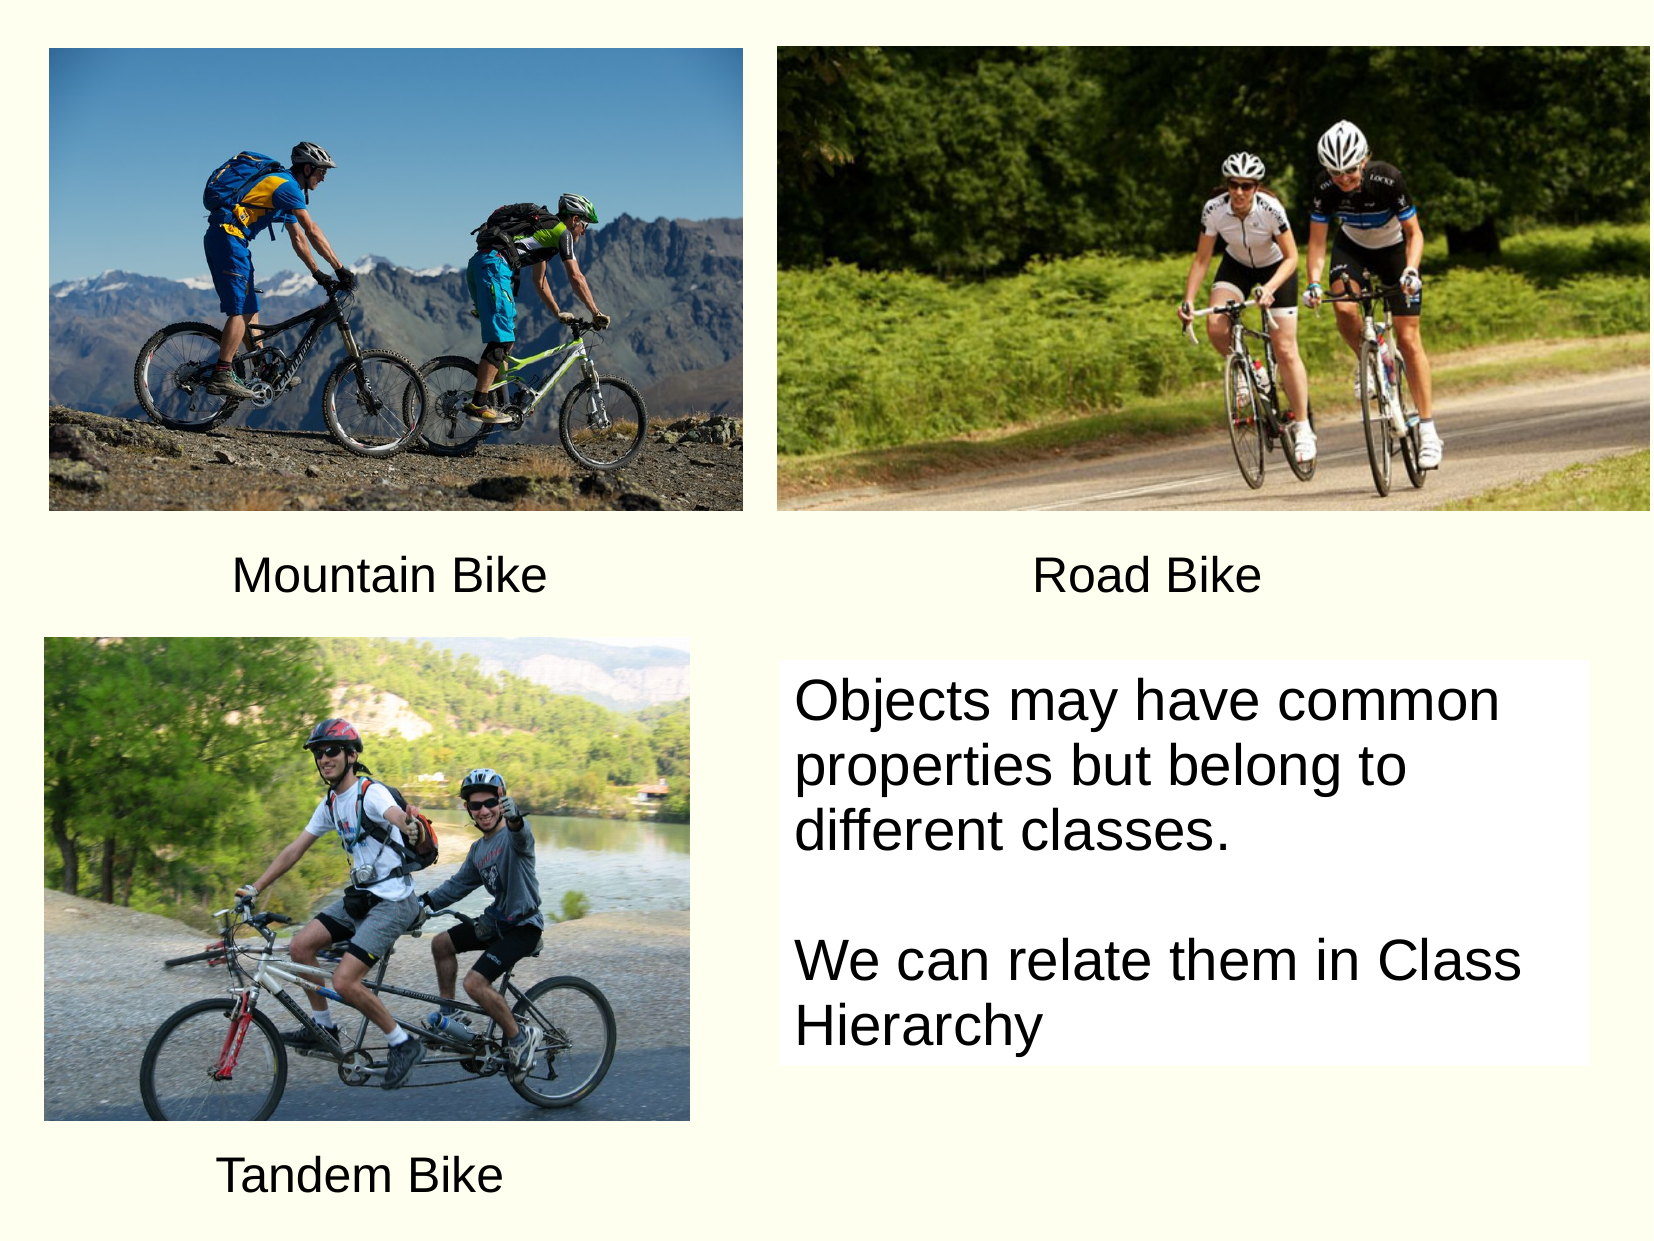

Mountain Bike
Road Bike
Objects may have common properties but belong to different classes.
We can relate them in Class Hierarchy
Tandem Bike